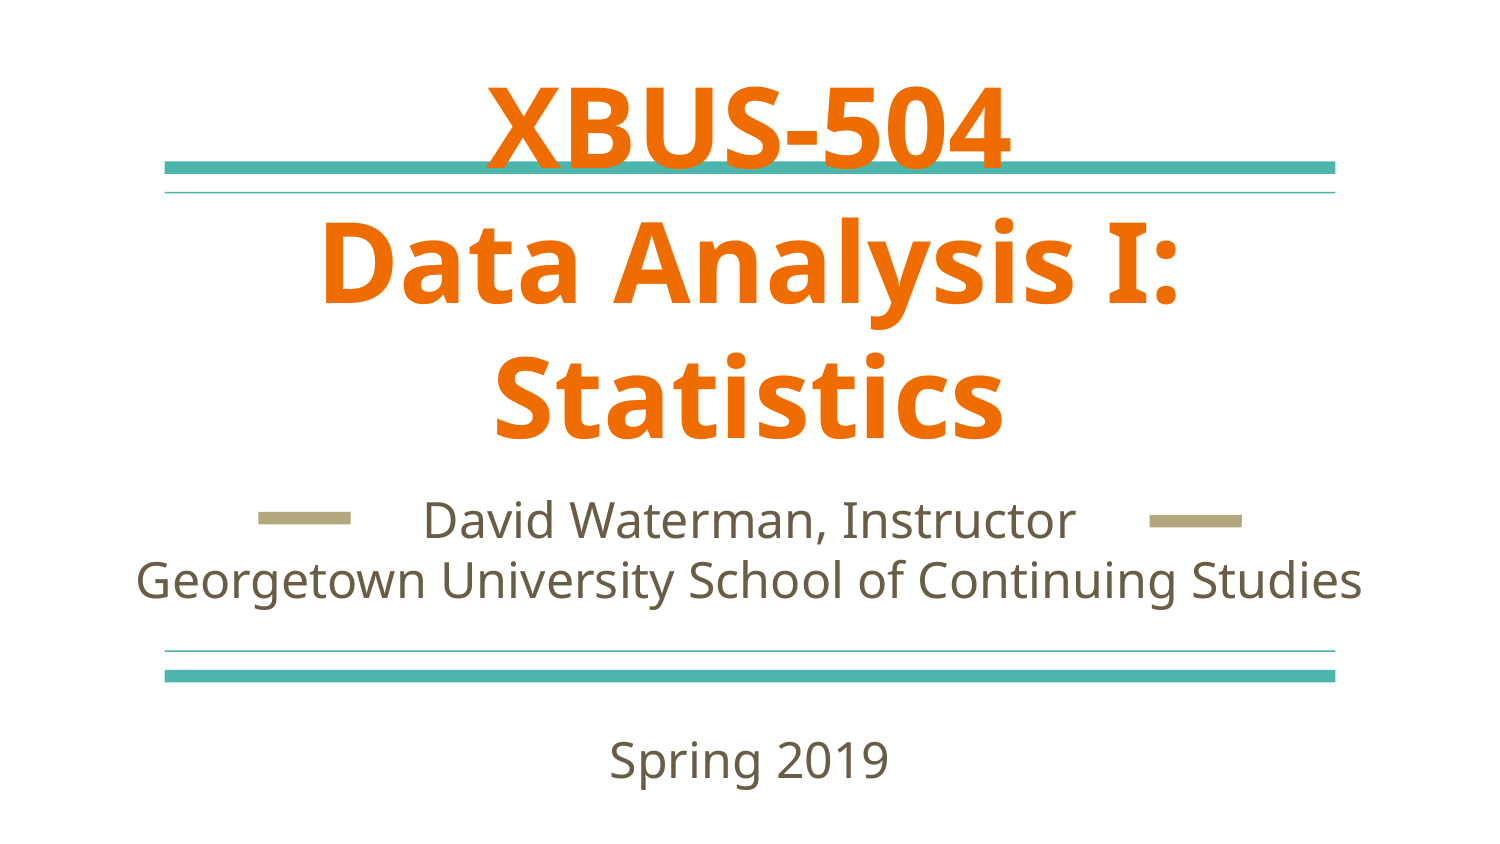

# XBUS-504 Data Analysis I: Statistics
David Waterman, Instructor
Georgetown University School of Continuing Studies
Spring 2019